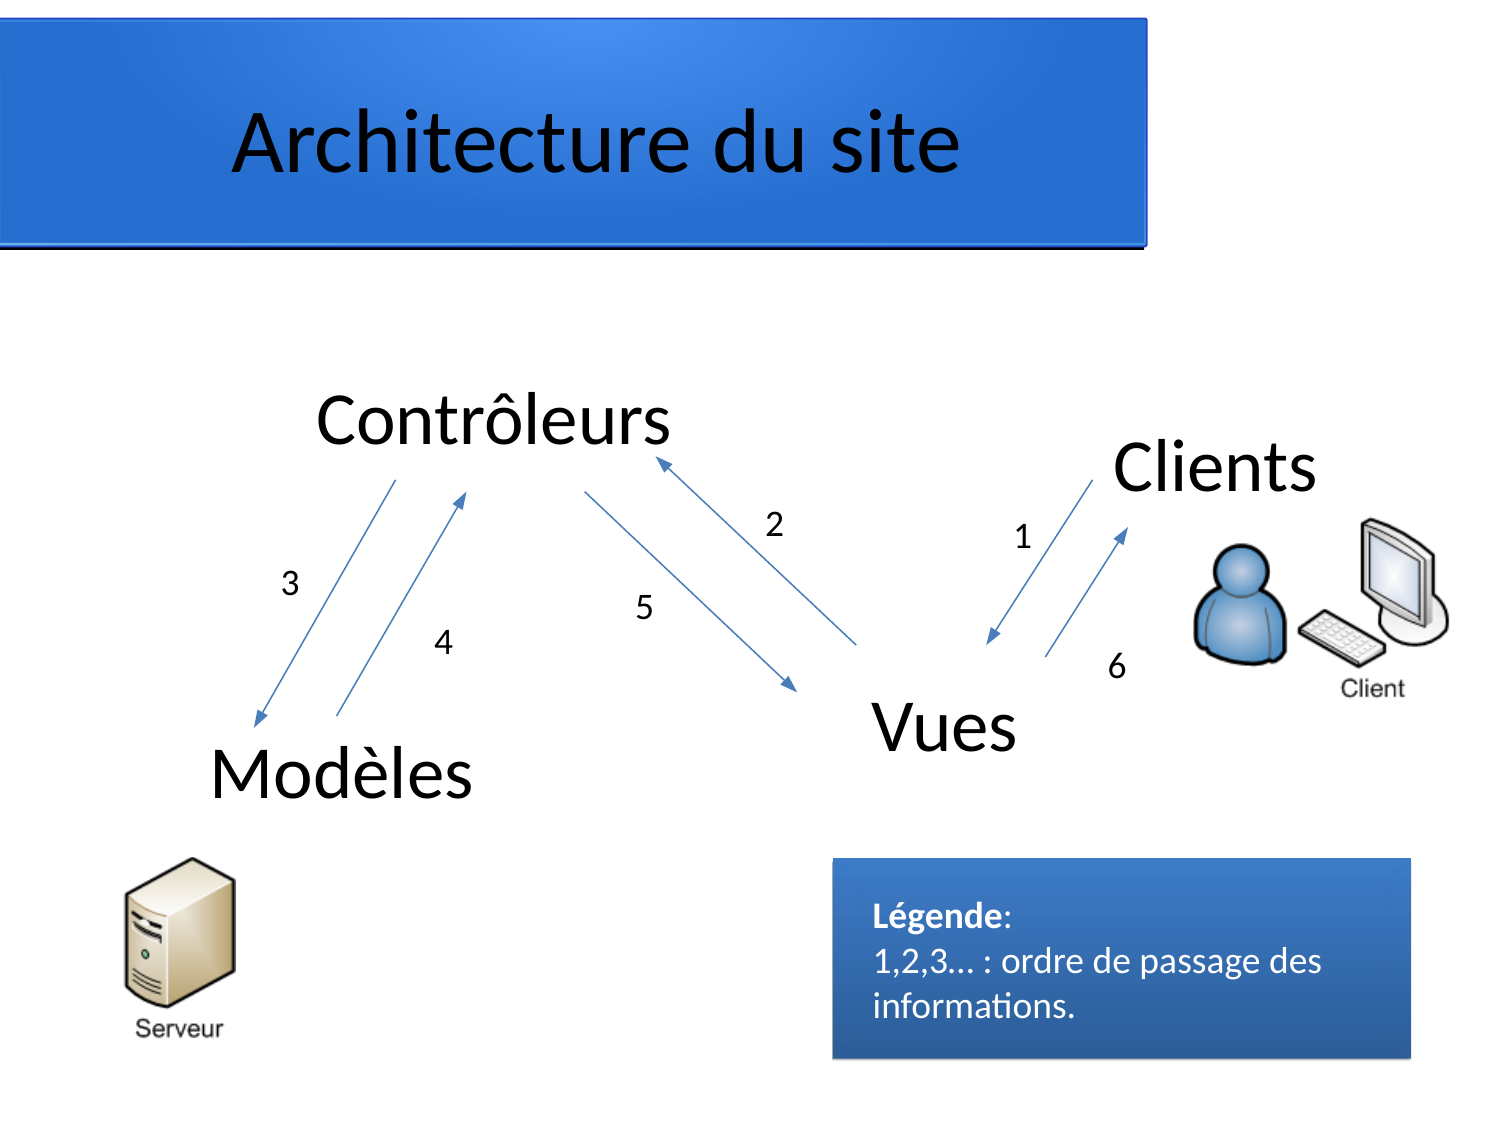

# Architecture du site
Contrôleurs
Clients
2
1
3
5
4
6
Vues
Modèles
Légende:
1,2,3… : ordre de passage des informations.